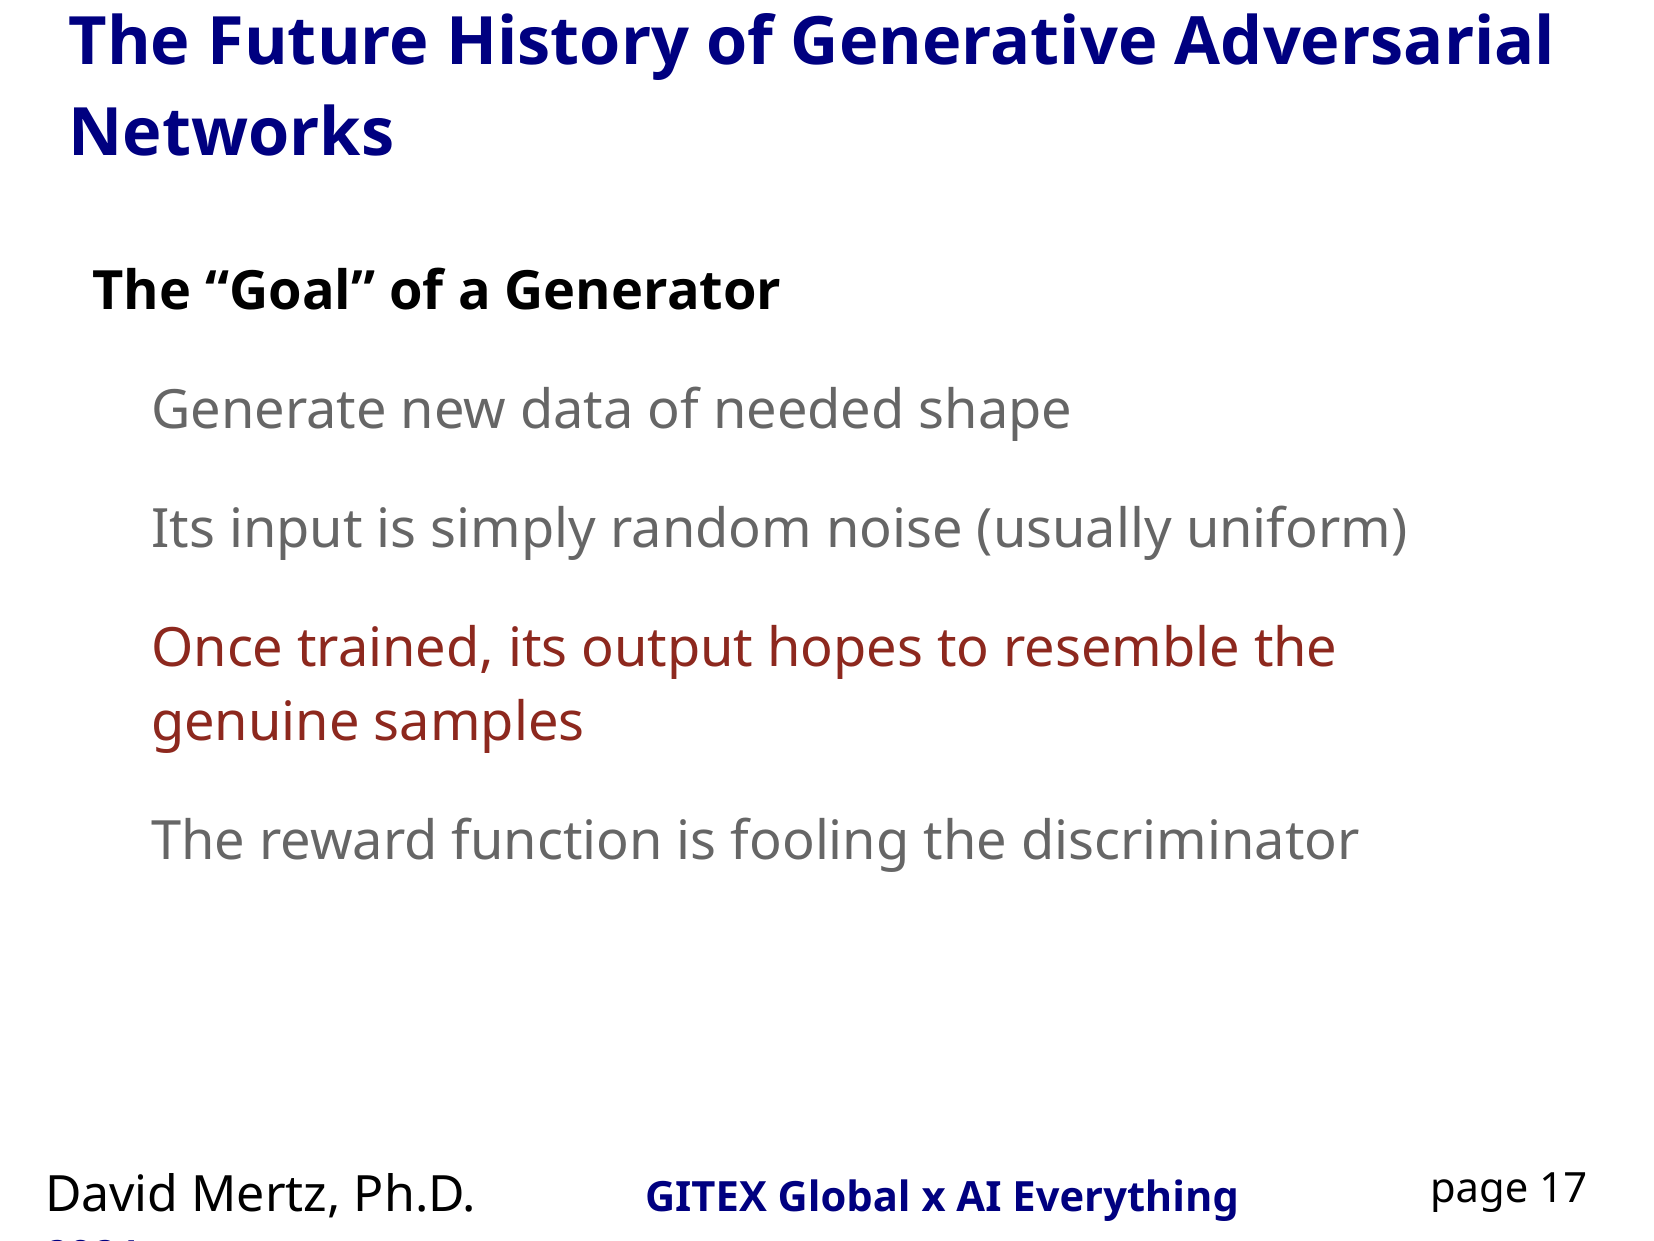

# The “Goal” of a Generator
Generate new data of needed shape
Its input is simply random noise (usually uniform)
Once trained, its output hopes to resemble the genuine samples
The reward function is fooling the discriminator